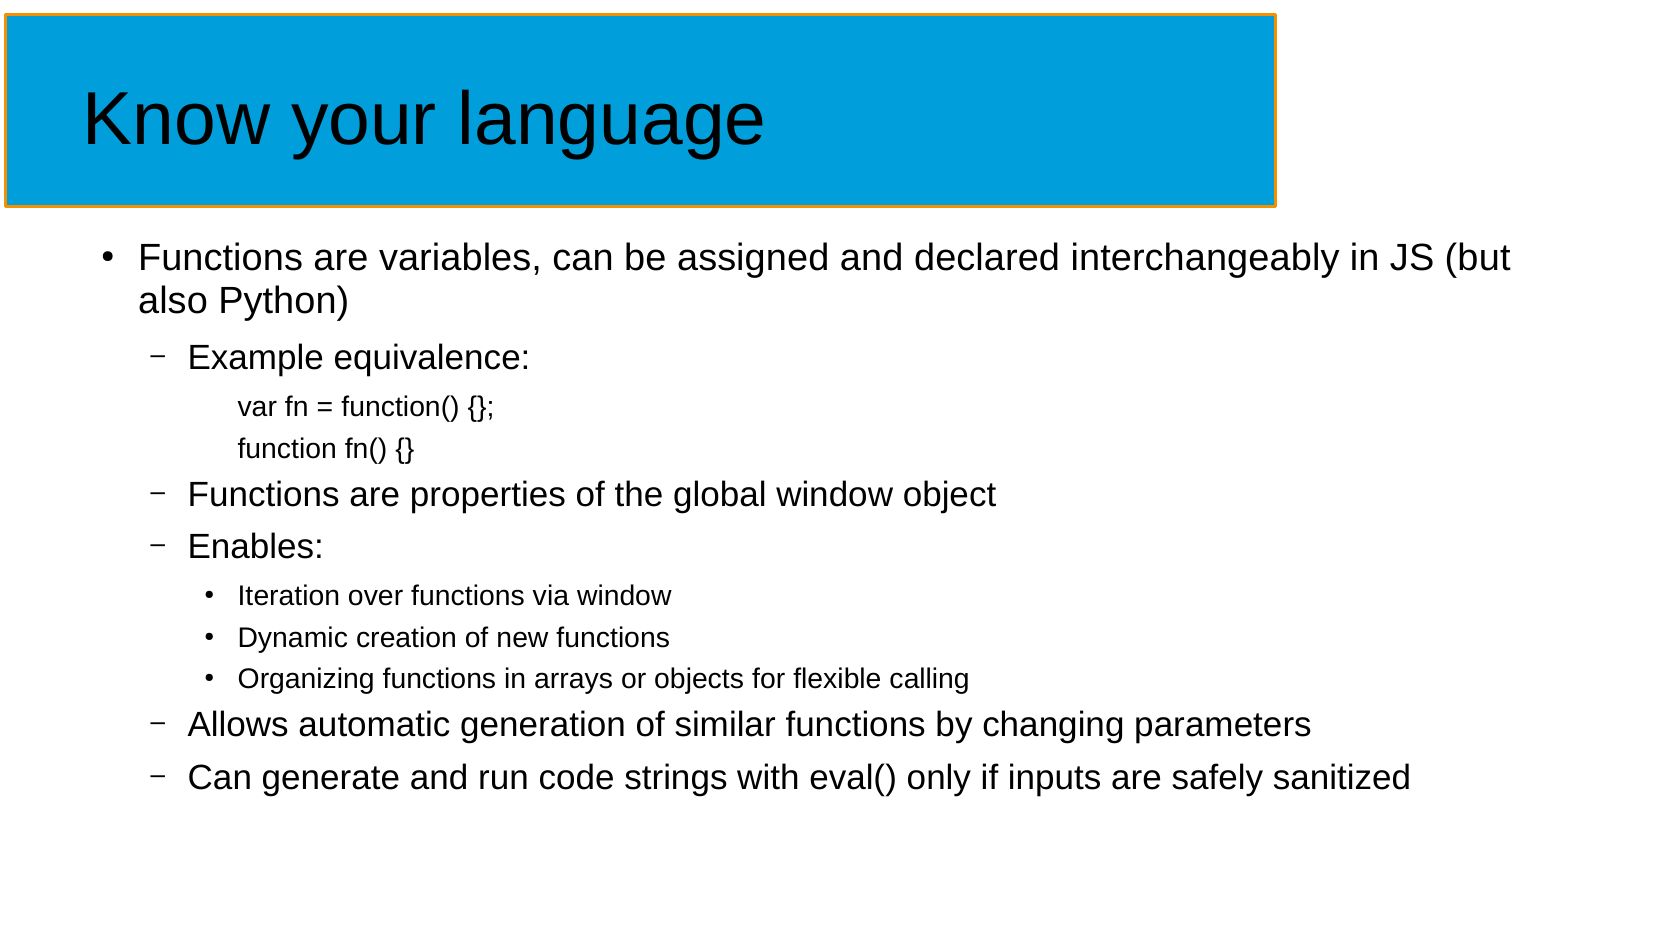

# Know your language
Functions are variables, can be assigned and declared interchangeably in JS (but also Python)
Example equivalence:
var fn = function() {};
function fn() {}
Functions are properties of the global window object
Enables:
Iteration over functions via window
Dynamic creation of new functions
Organizing functions in arrays or objects for flexible calling
Allows automatic generation of similar functions by changing parameters
Can generate and run code strings with eval() only if inputs are safely sanitized